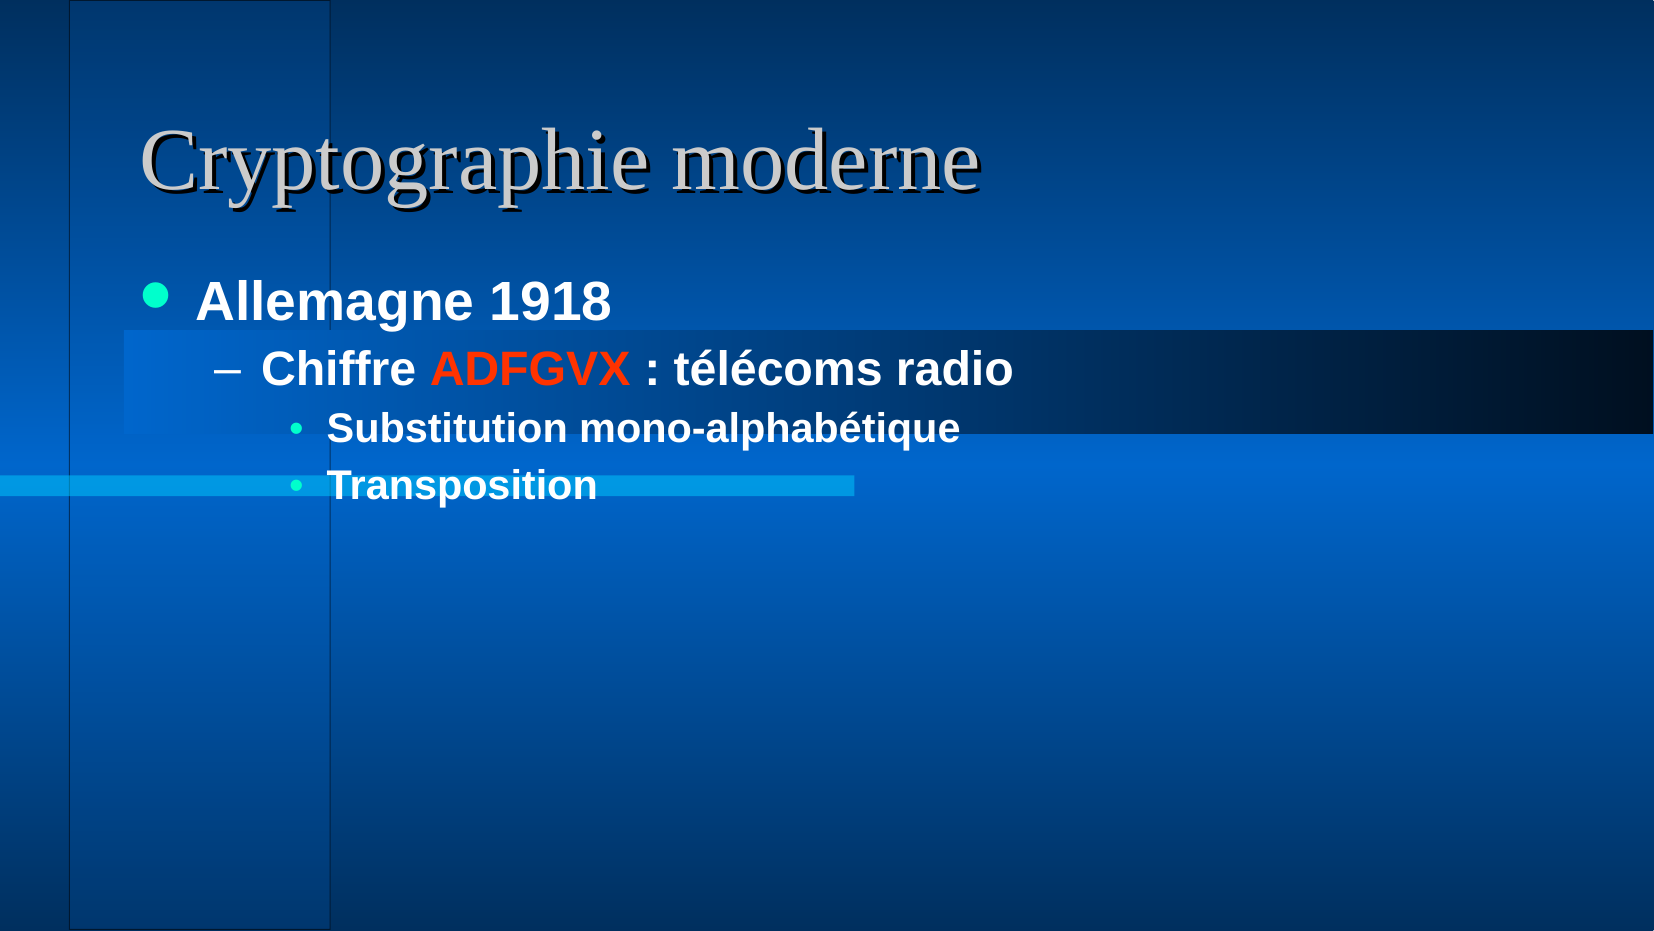

# Cryptographie moderne
Allemagne 1918
Chiffre ADFGVX : télécoms radio
Substitution mono-alphabétique
Transposition